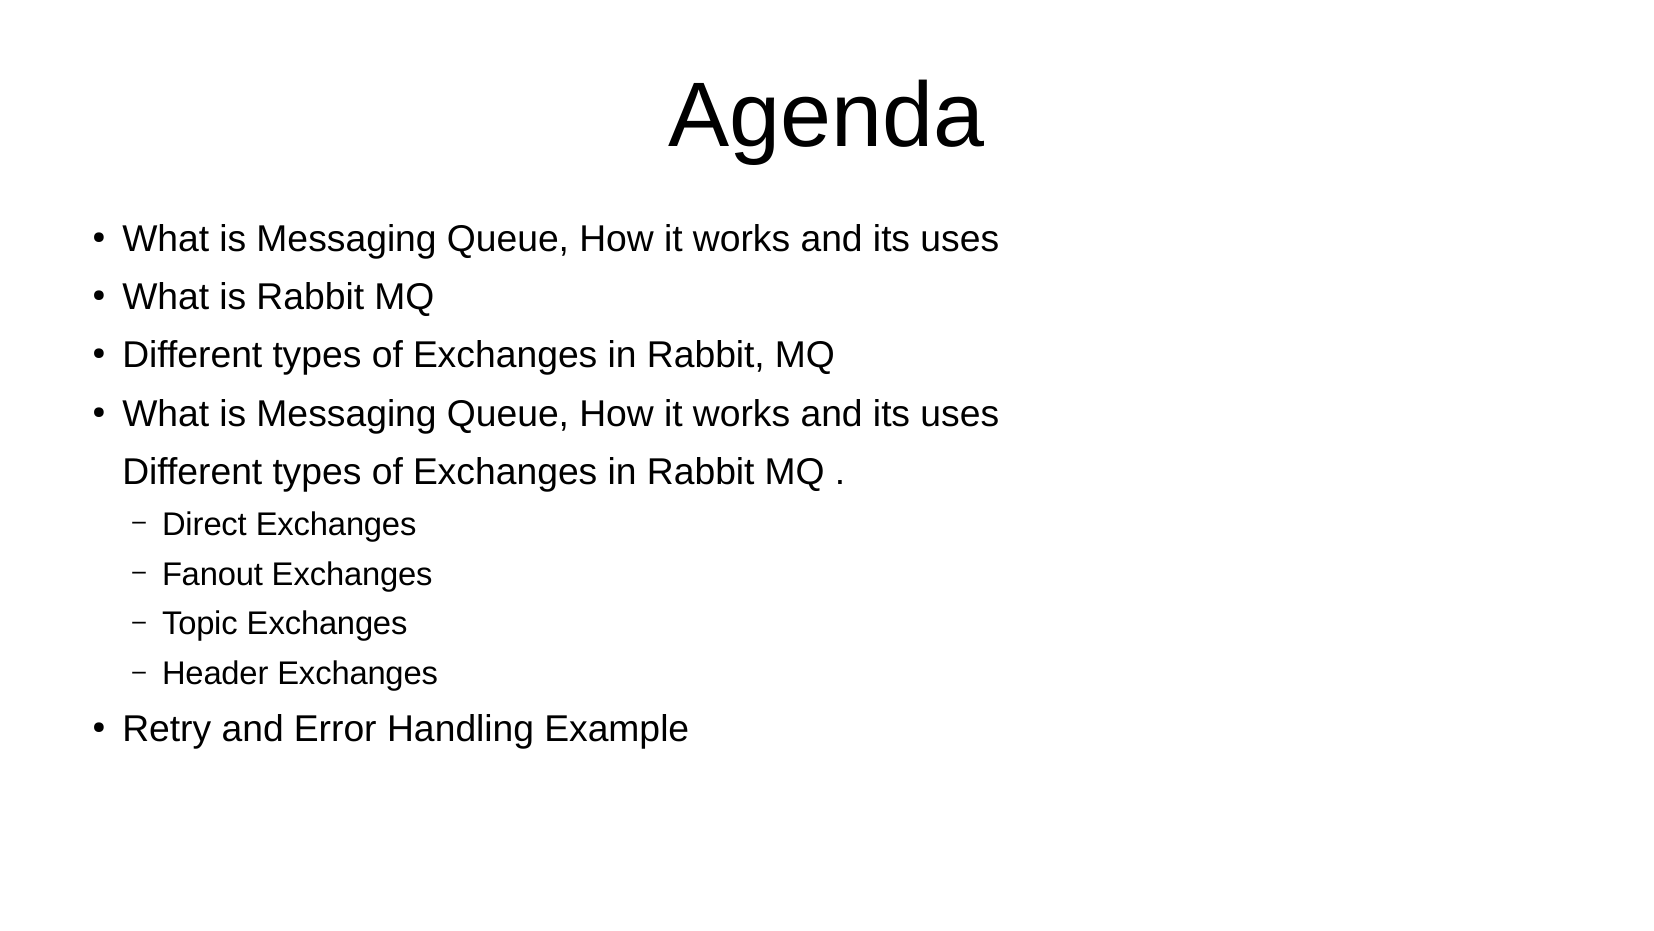

# Agenda
What is Messaging Queue, How it works and its uses
What is Rabbit MQ
Different types of Exchanges in Rabbit, MQ
What is Messaging Queue, How it works and its uses
Different types of Exchanges in Rabbit MQ .
Direct Exchanges
Fanout Exchanges
Topic Exchanges
Header Exchanges
Retry and Error Handling Example